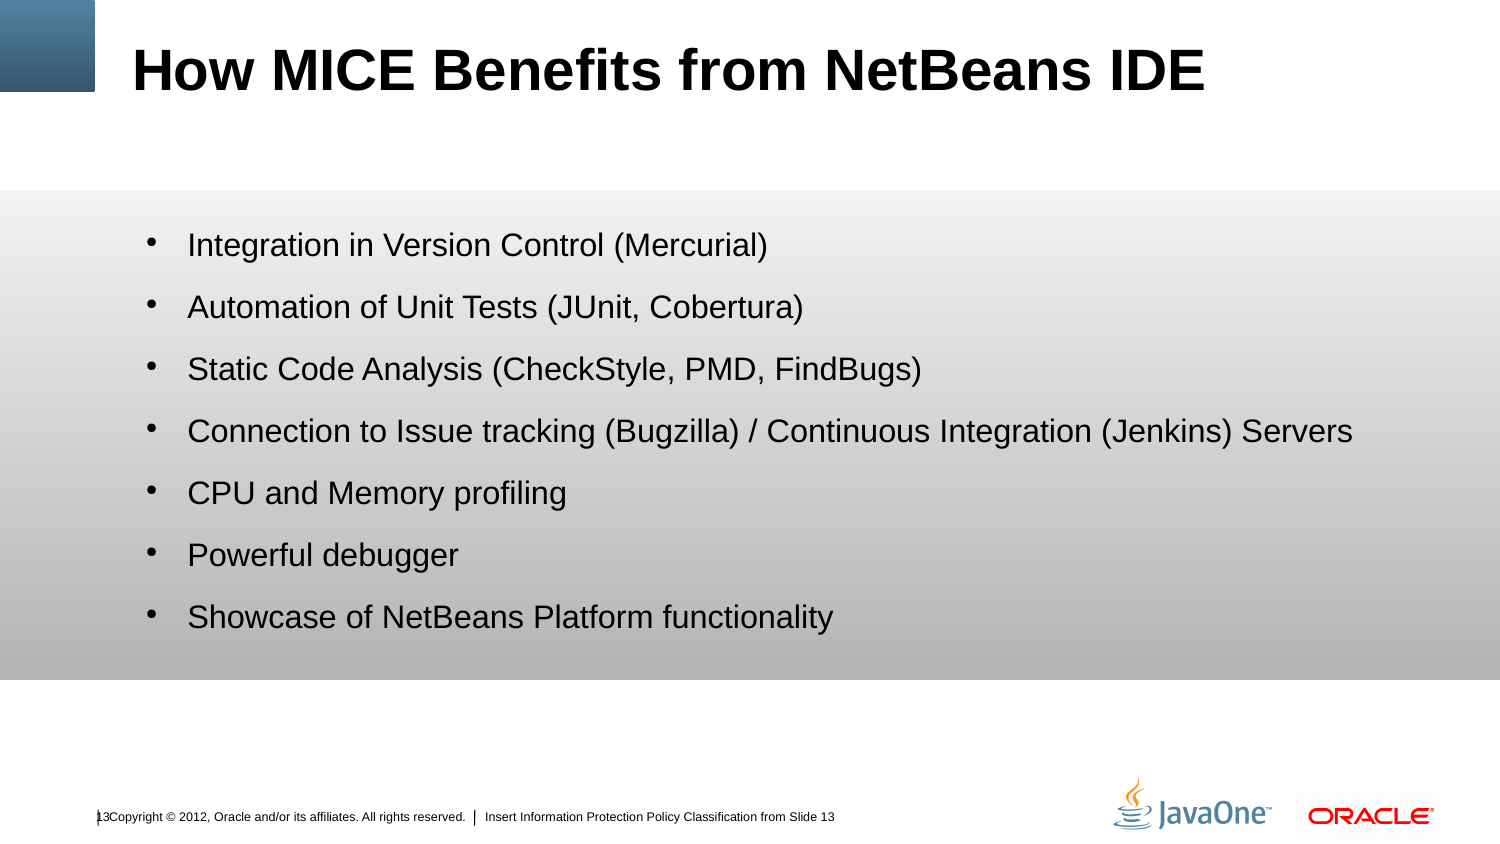

# How MICE Benefits from NetBeans IDE
Integration in Version Control (Mercurial)
Automation of Unit Tests (JUnit, Cobertura)
Static Code Analysis (CheckStyle, PMD, FindBugs)
Connection to Issue tracking (Bugzilla) / Continuous Integration (Jenkins) Servers
CPU and Memory profiling
Powerful debugger
Showcase of NetBeans Platform functionality